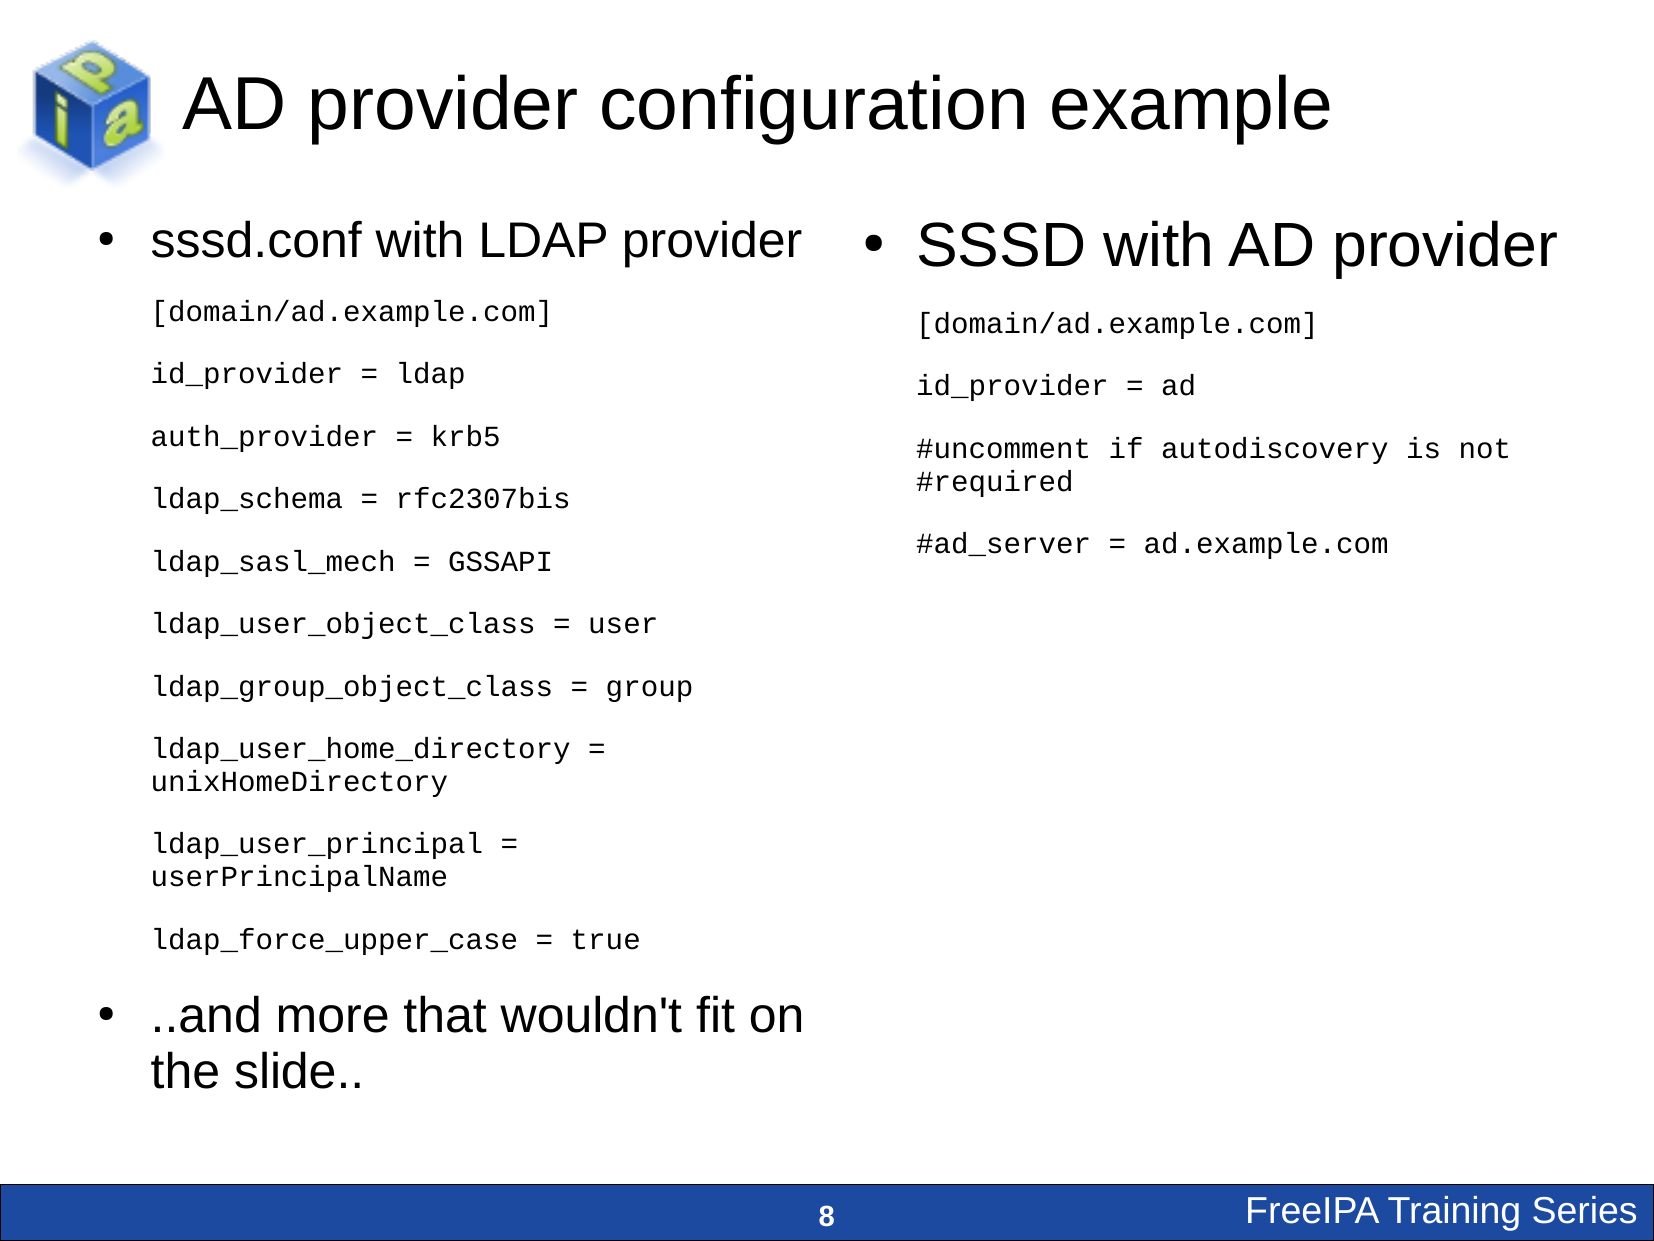

# AD provider configuration example
SSSD with AD provider
[domain/ad.example.com]
id_provider = ad
#uncomment if autodiscovery is not #required
#ad_server = ad.example.com
sssd.conf with LDAP provider
[domain/ad.example.com]
id_provider = ldap
auth_provider = krb5
ldap_schema = rfc2307bis
ldap_sasl_mech = GSSAPI
ldap_user_object_class = user
ldap_group_object_class = group
ldap_user_home_directory = unixHomeDirectory
ldap_user_principal = userPrincipalName
ldap_force_upper_case = true
..and more that wouldn't fit on the slide..
8